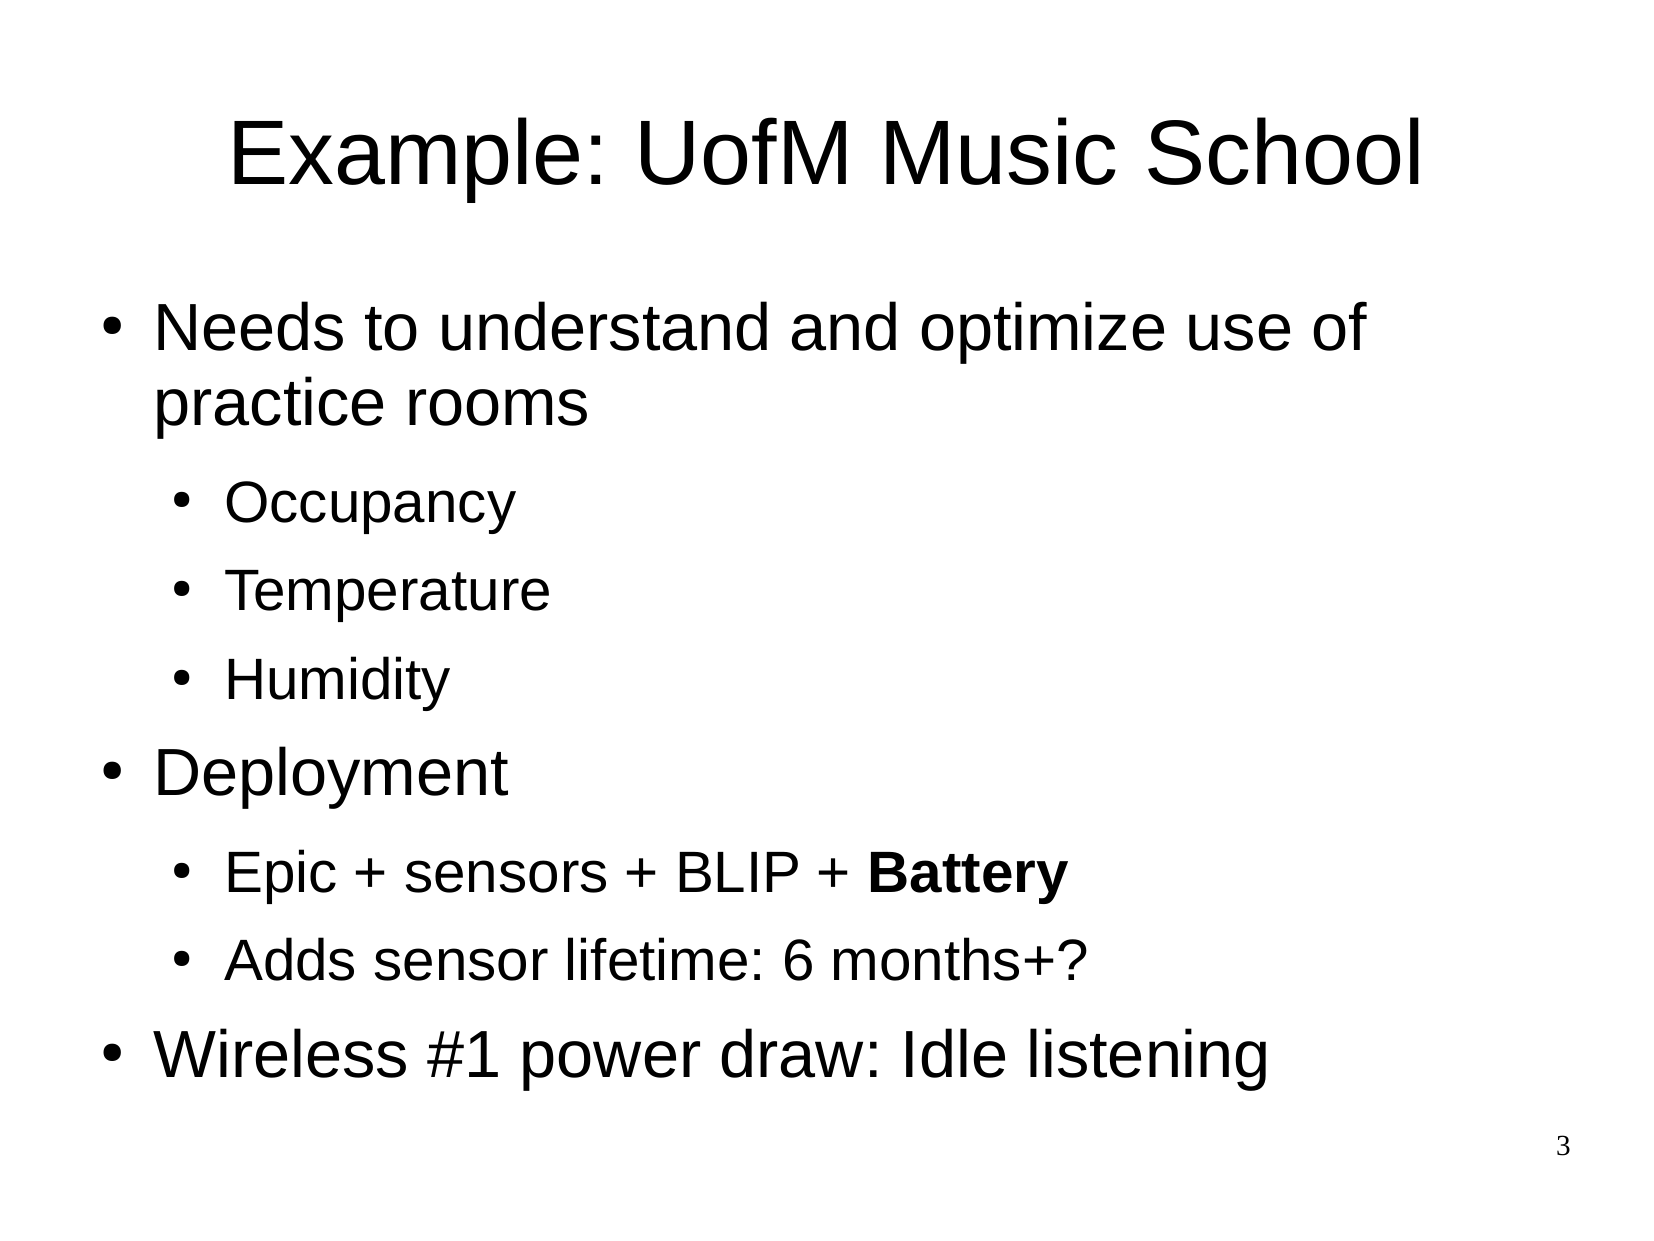

# Example: UofM Music School
Needs to understand and optimize use of practice rooms
Occupancy
Temperature
Humidity
Deployment
Epic + sensors + BLIP + Battery
Adds sensor lifetime: 6 months+?
Wireless #1 power draw: Idle listening
3